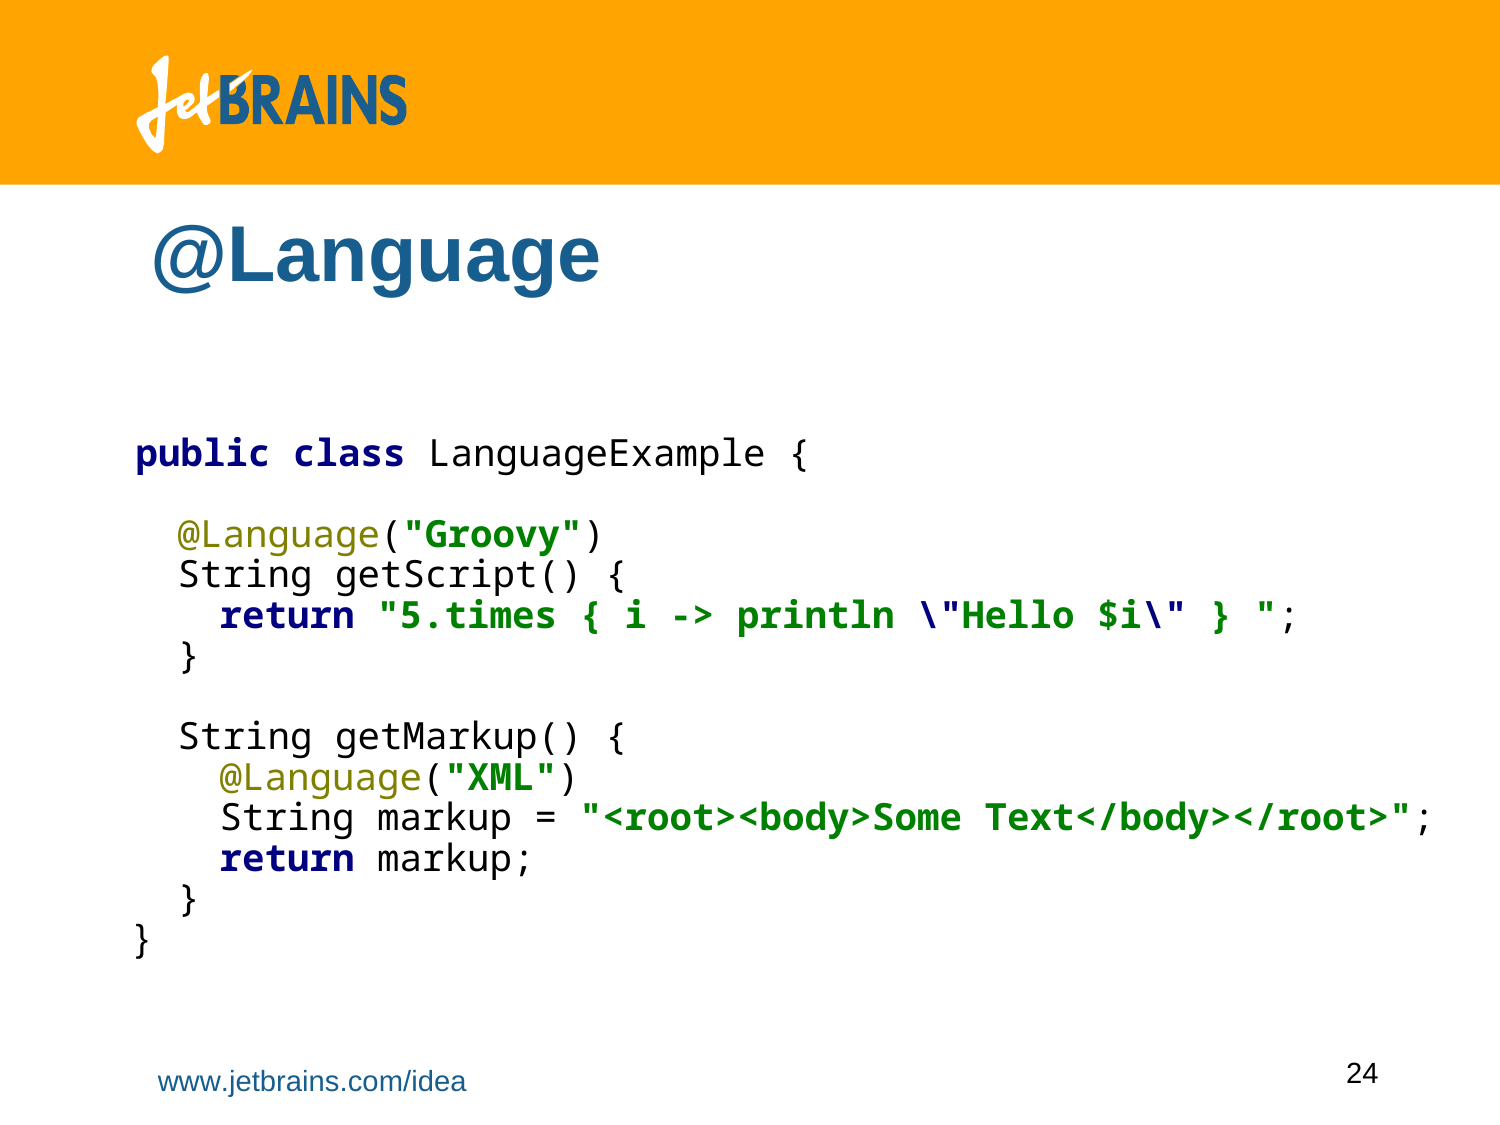

# @Language
public class LanguageExample {
 @Language("Groovy")
 String getScript() {
 return "5.times { i -> println \"Hello $i\" } ";
 }
 String getMarkup() {
 @Language("XML")
 String markup = "<root><body>Some Text</body></root>";
 return markup;
 }
}